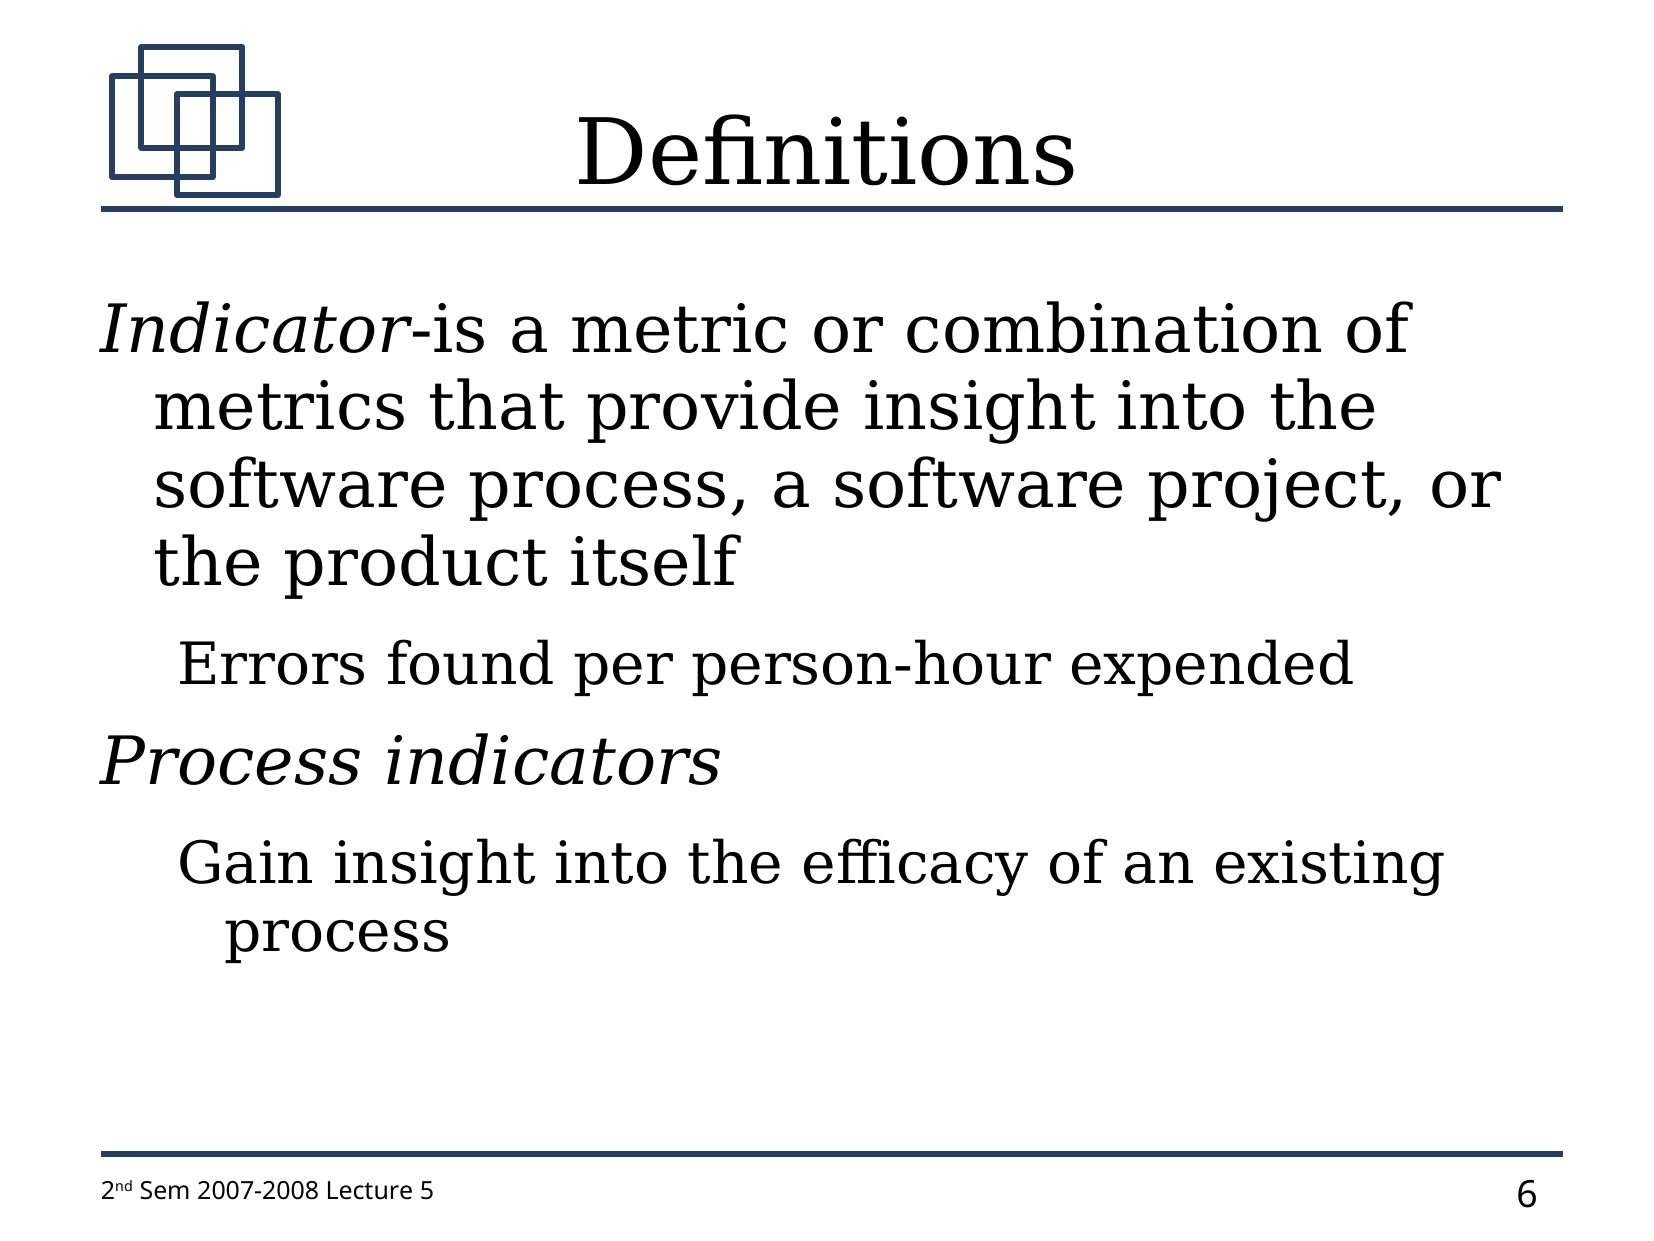

# Definitions
Indicator-is a metric or combination of metrics that provide insight into the software process, a software project, or the product itself
Errors found per person-hour expended
Process indicators
Gain insight into the efficacy of an existing process